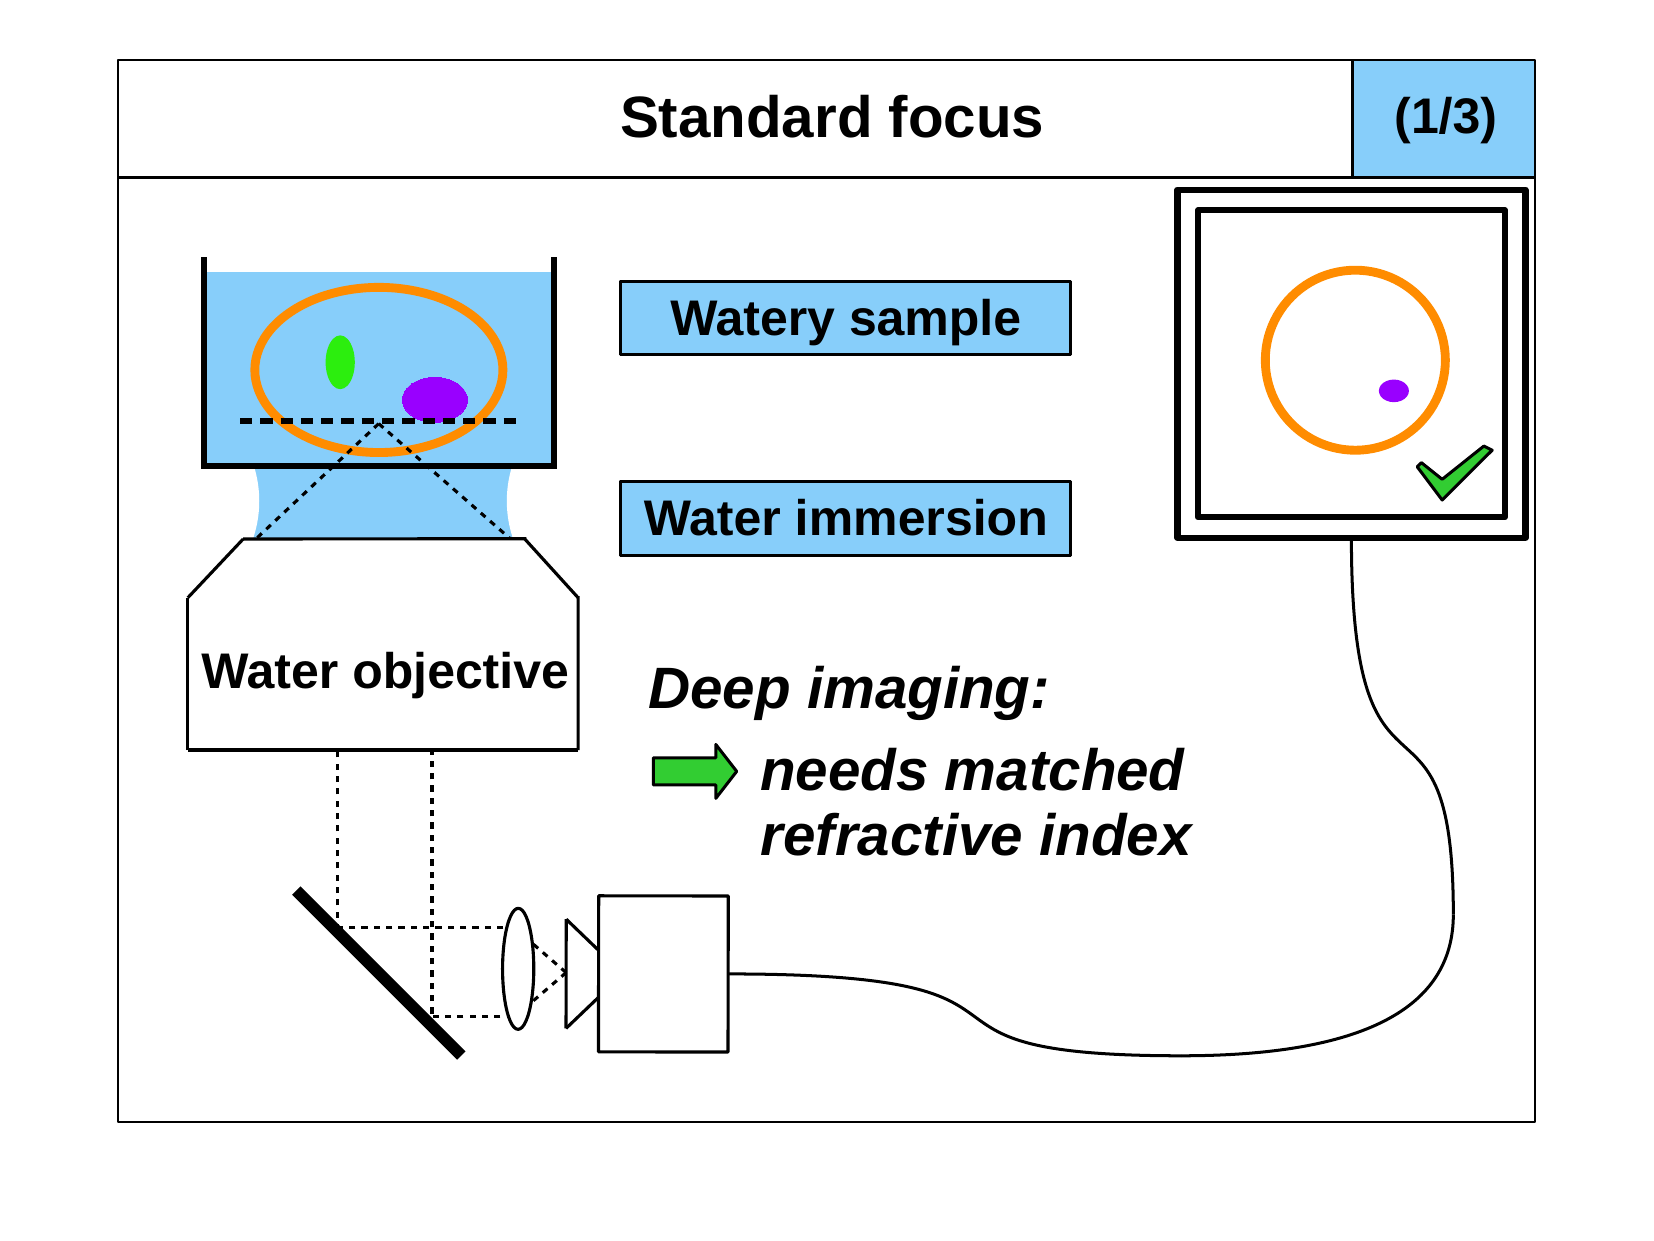

Standard focus
(1/3)
Watery sample
Watery sample
Water immersion
Water immersion
Water objective
Deep imaging:
needs matched refractive index